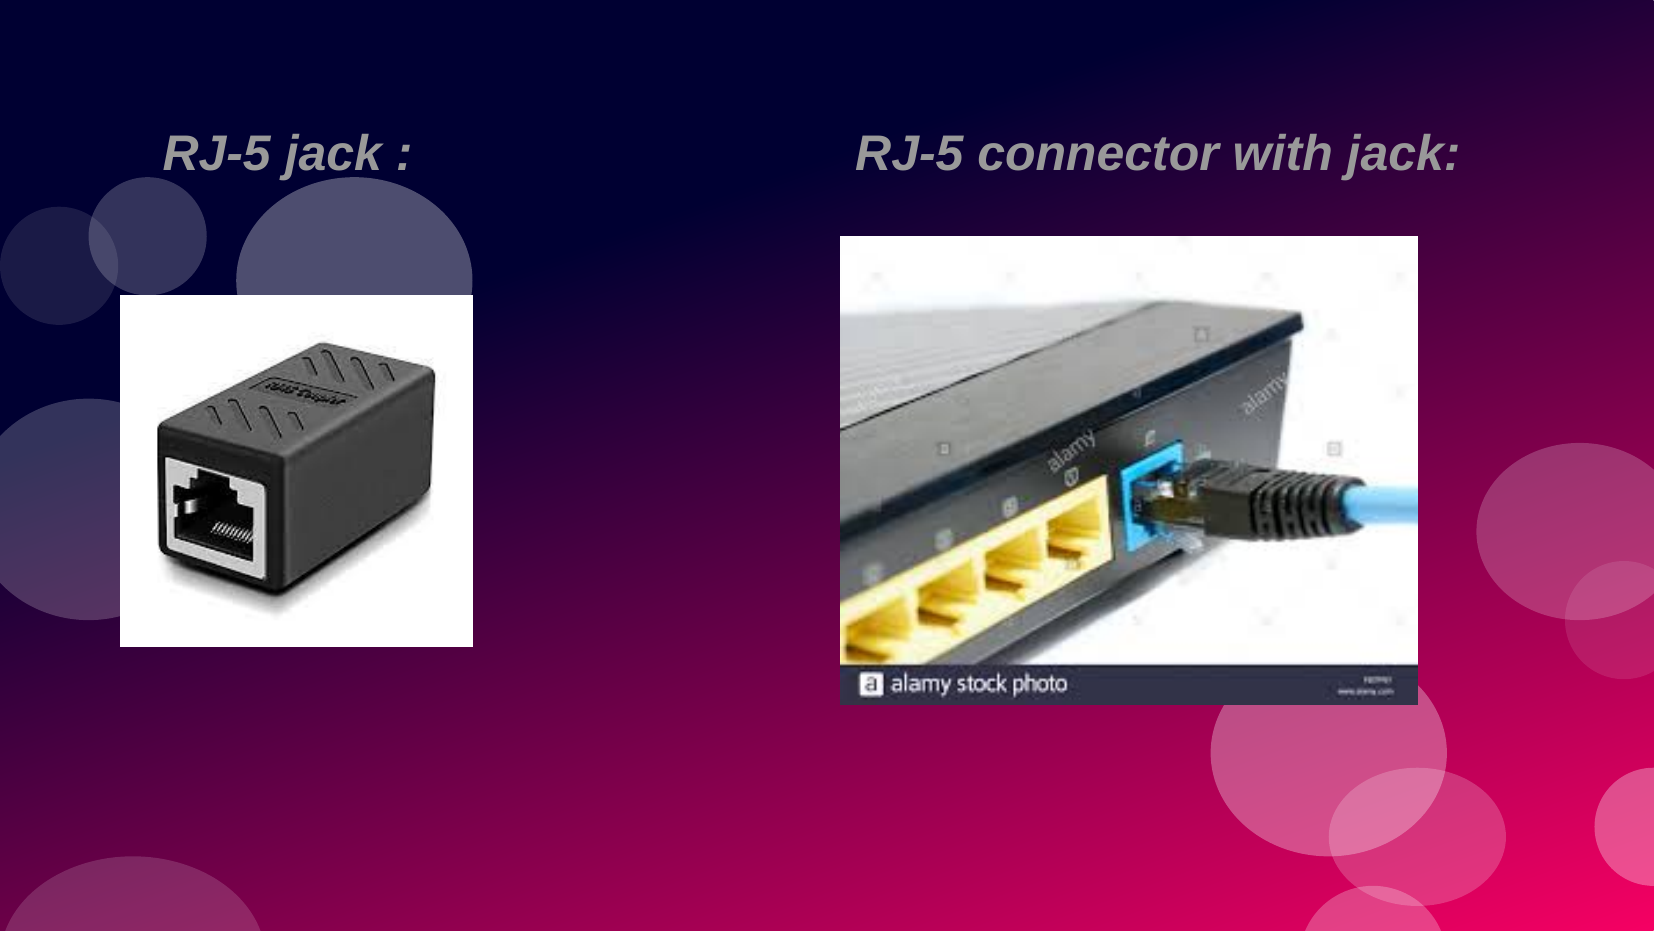

RJ-5 jack :
RJ-5 connector with jack: